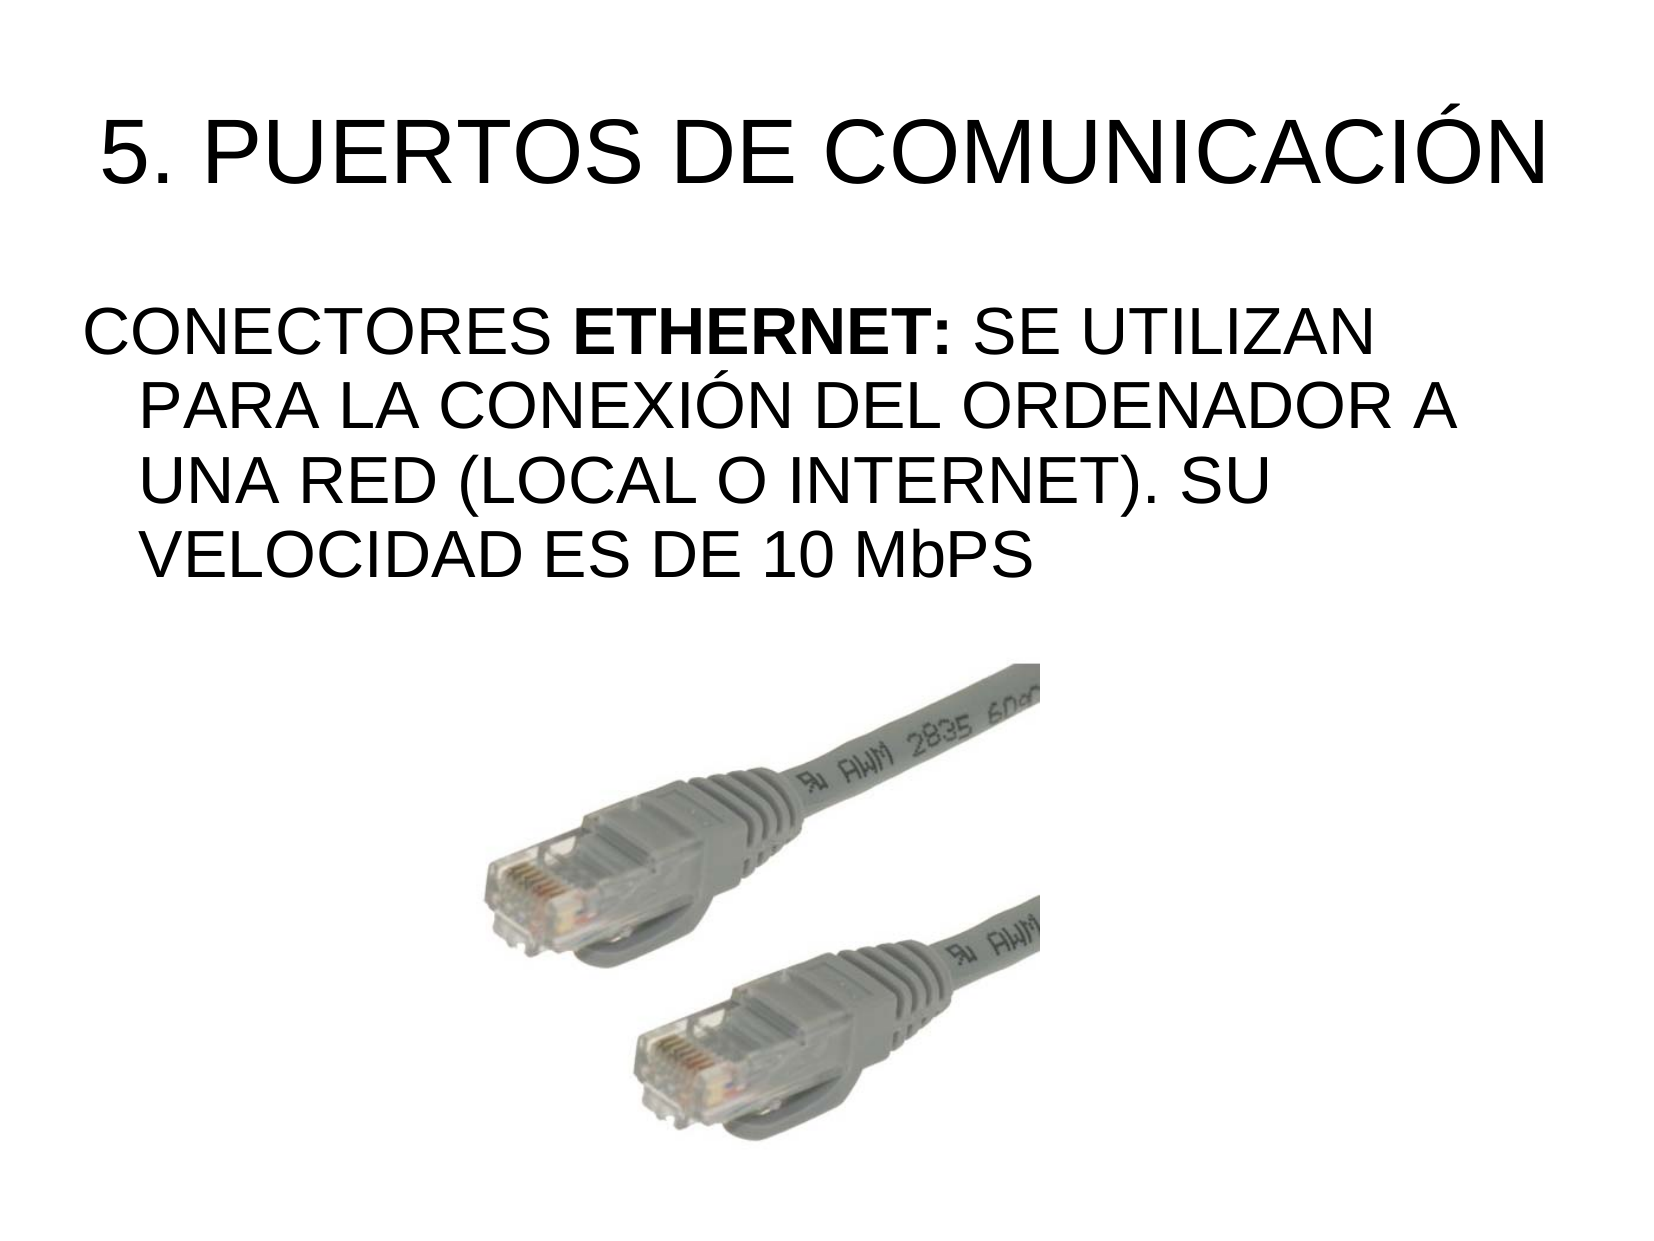

# 5. PUERTOS DE COMUNICACIÓN
CONECTORES ETHERNET: SE UTILIZAN PARA LA CONEXIÓN DEL ORDENADOR A UNA RED (LOCAL O INTERNET). SU VELOCIDAD ES DE 10 MbPS